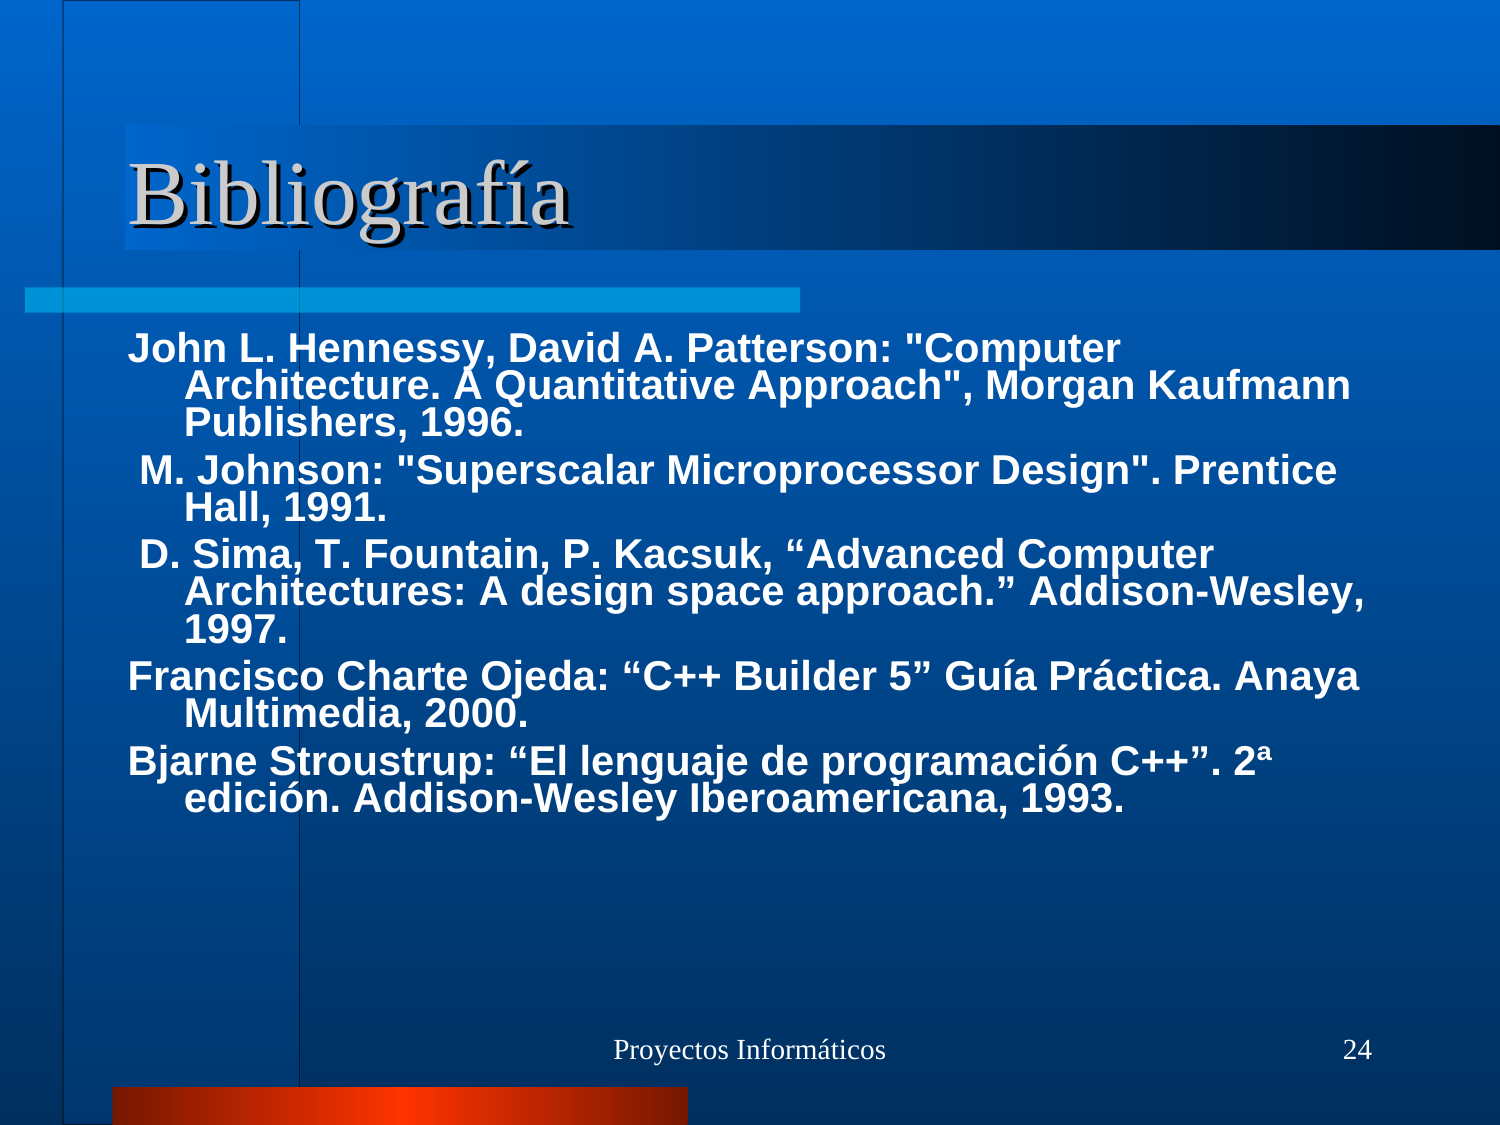

# Bibliografía
John L. Hennessy, David A. Patterson: "Computer Architecture. A Quantitative Approach", Morgan Kaufmann Publishers, 1996.
 M. Johnson: "Superscalar Microprocessor Design". Prentice Hall, 1991.
 D. Sima, T. Fountain, P. Kacsuk, “Advanced Computer Architectures: A design space approach.” Addison-Wesley, 1997.
Francisco Charte Ojeda: “C++ Builder 5” Guía Práctica. Anaya Multimedia, 2000.
Bjarne Stroustrup: “El lenguaje de programación C++”. 2ª edición. Addison-Wesley Iberoamericana, 1993.
Proyectos Informáticos
24